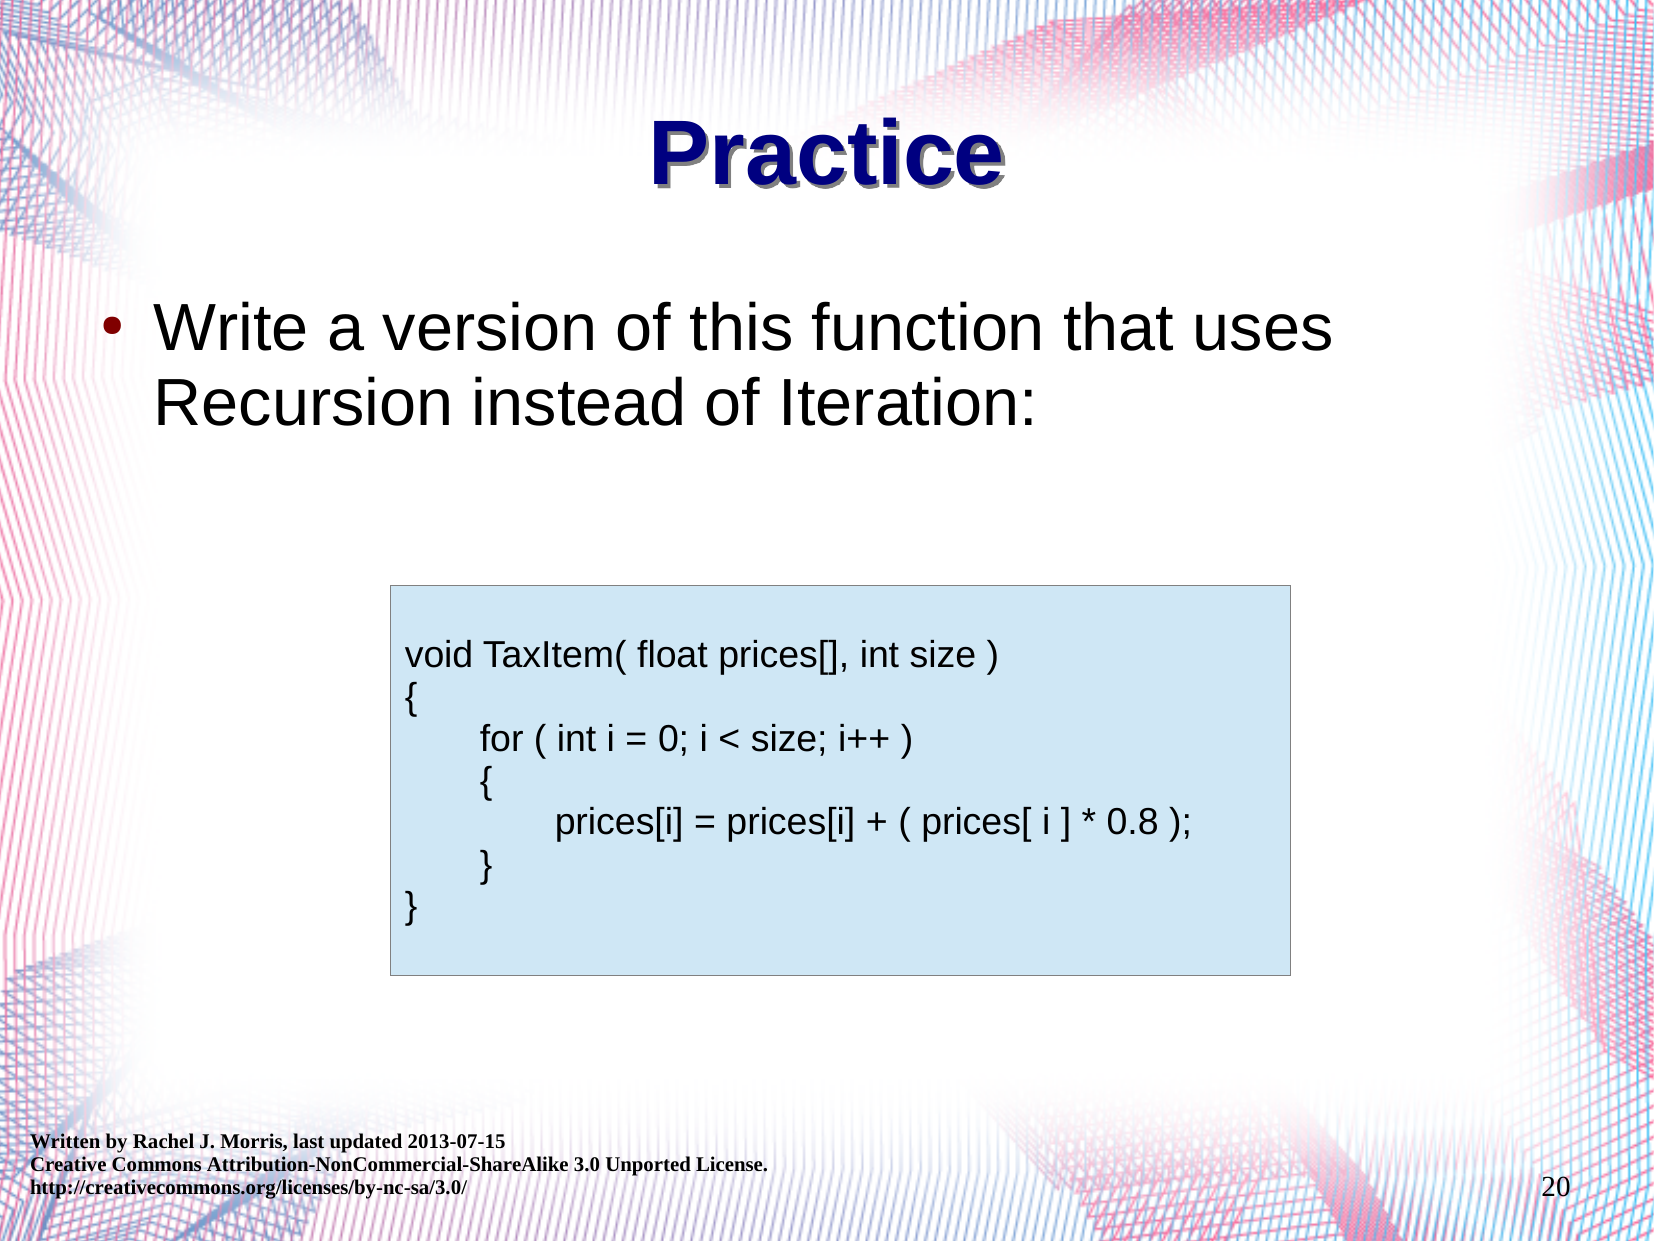

# Practice
Write a version of this function that uses Recursion instead of Iteration:
void TaxItem( float prices[], int size )
{
	for ( int i = 0; i < size; i++ )
	{
		prices[i] = prices[i] + ( prices[ i ] * 0.8 );
	}
}
20